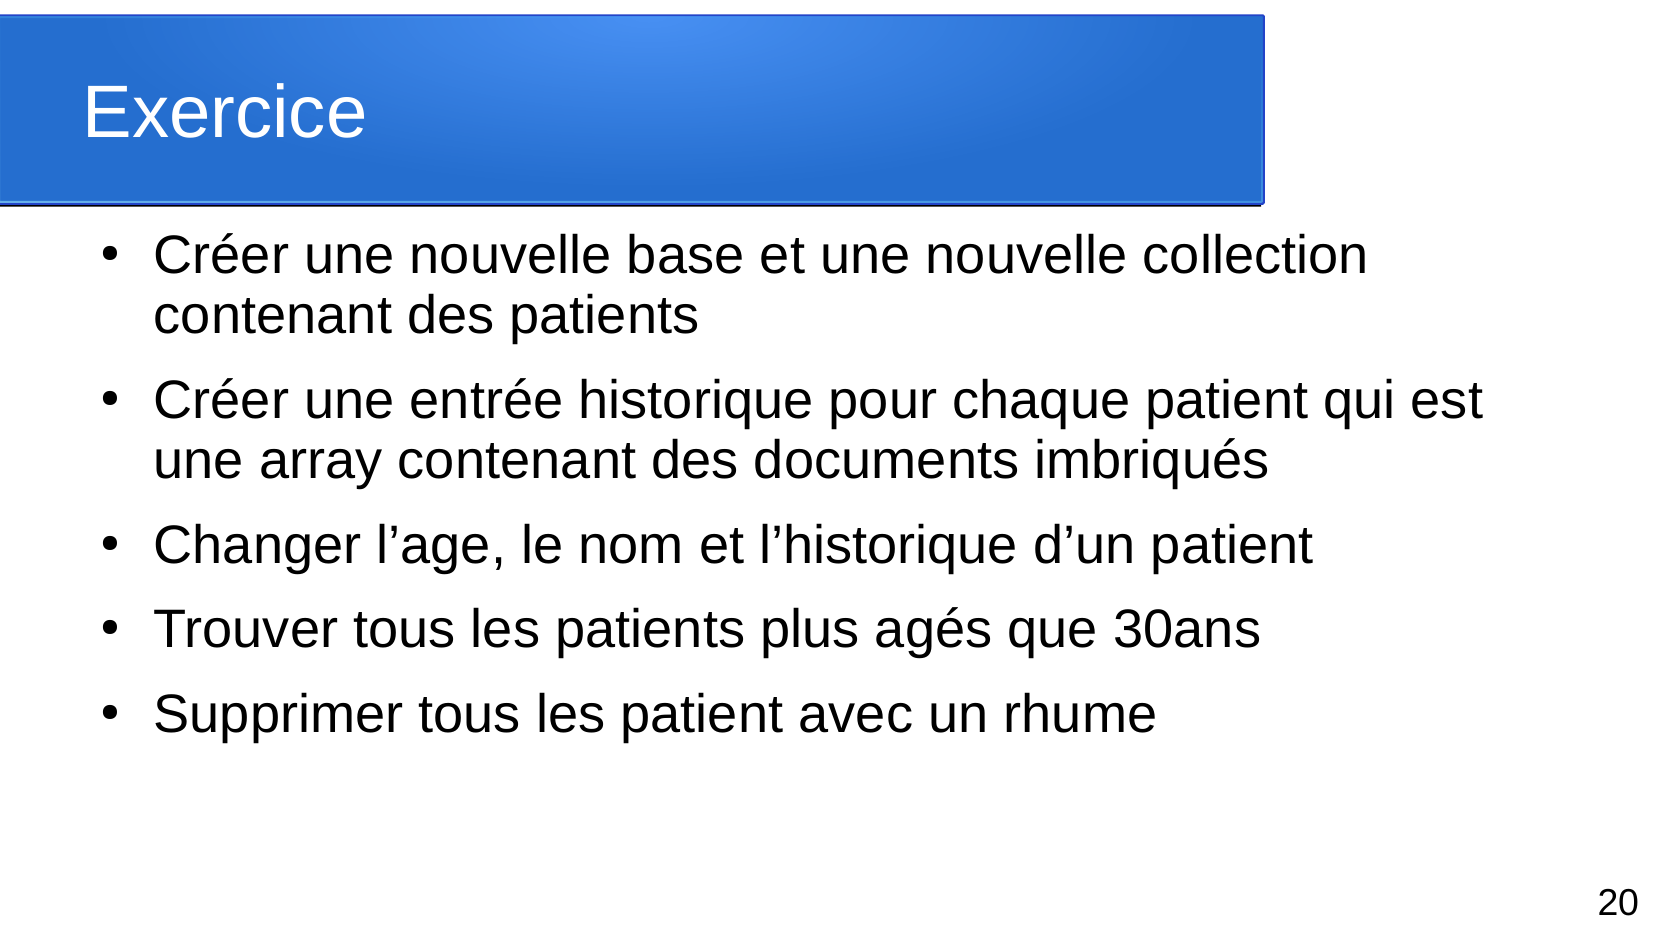

# Exercice
Créer une nouvelle base et une nouvelle collection contenant des patients
Créer une entrée historique pour chaque patient qui est une array contenant des documents imbriqués
Changer l’age, le nom et l’historique d’un patient
Trouver tous les patients plus agés que 30ans
Supprimer tous les patient avec un rhume
20